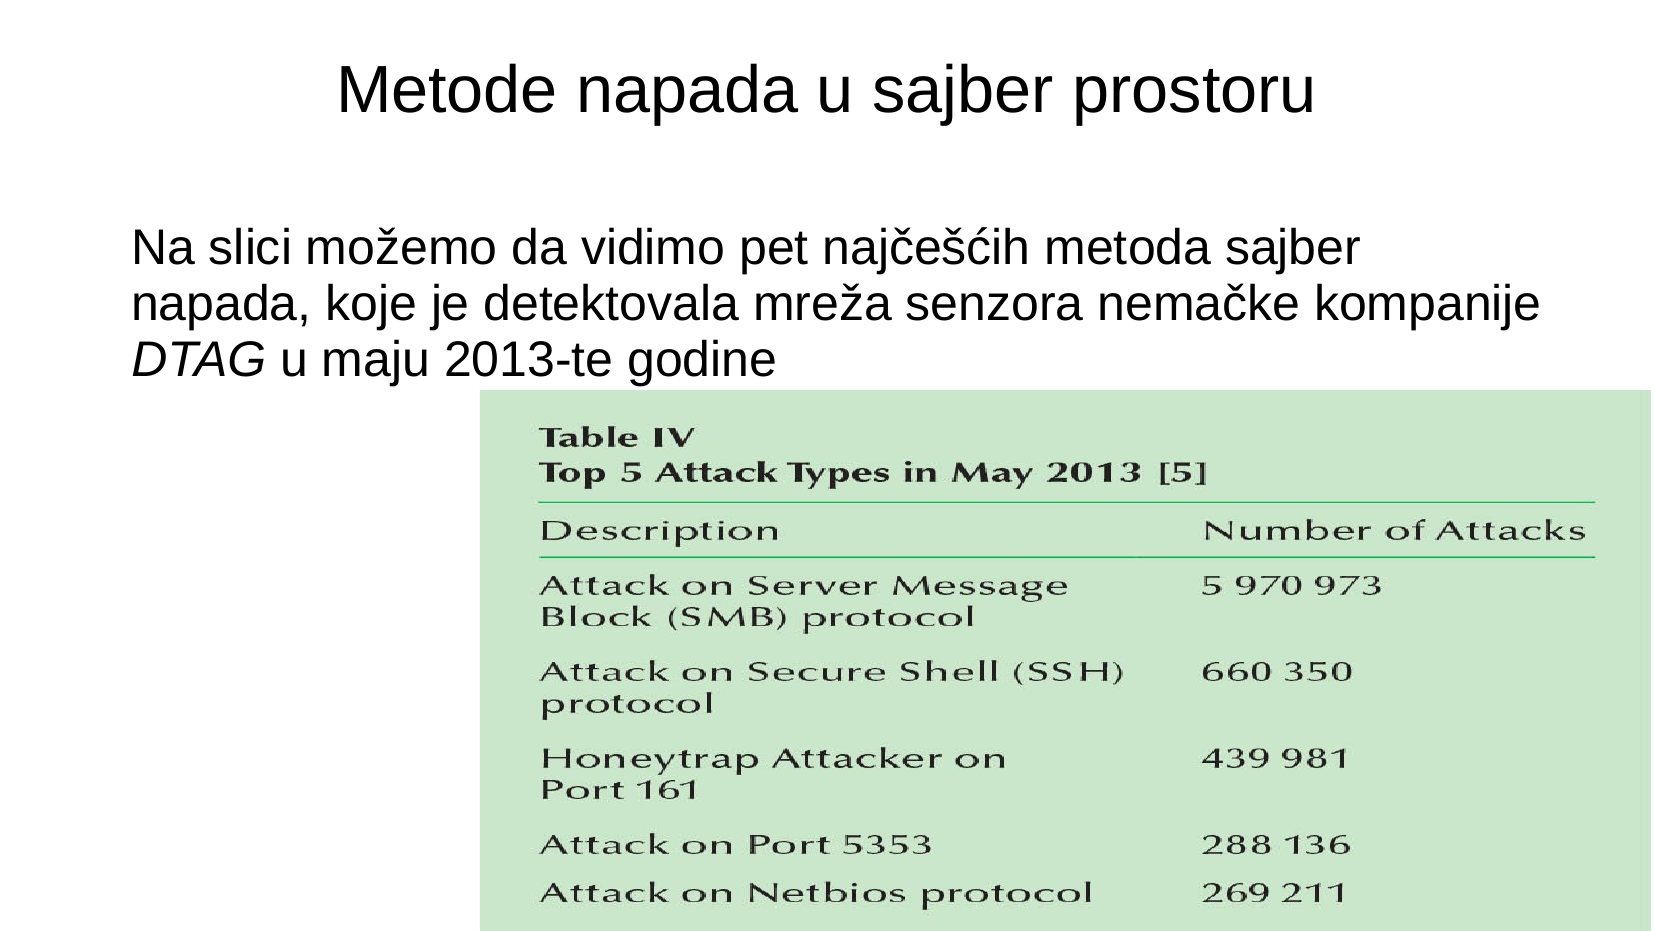

Metode napada u sajber prostoru
# Na slici možemo da vidimo pet najčešćih metoda sajber 		 napada, koje je detektovala mreža senzora nemačke kompanije DTAG u maju 2013-te godine